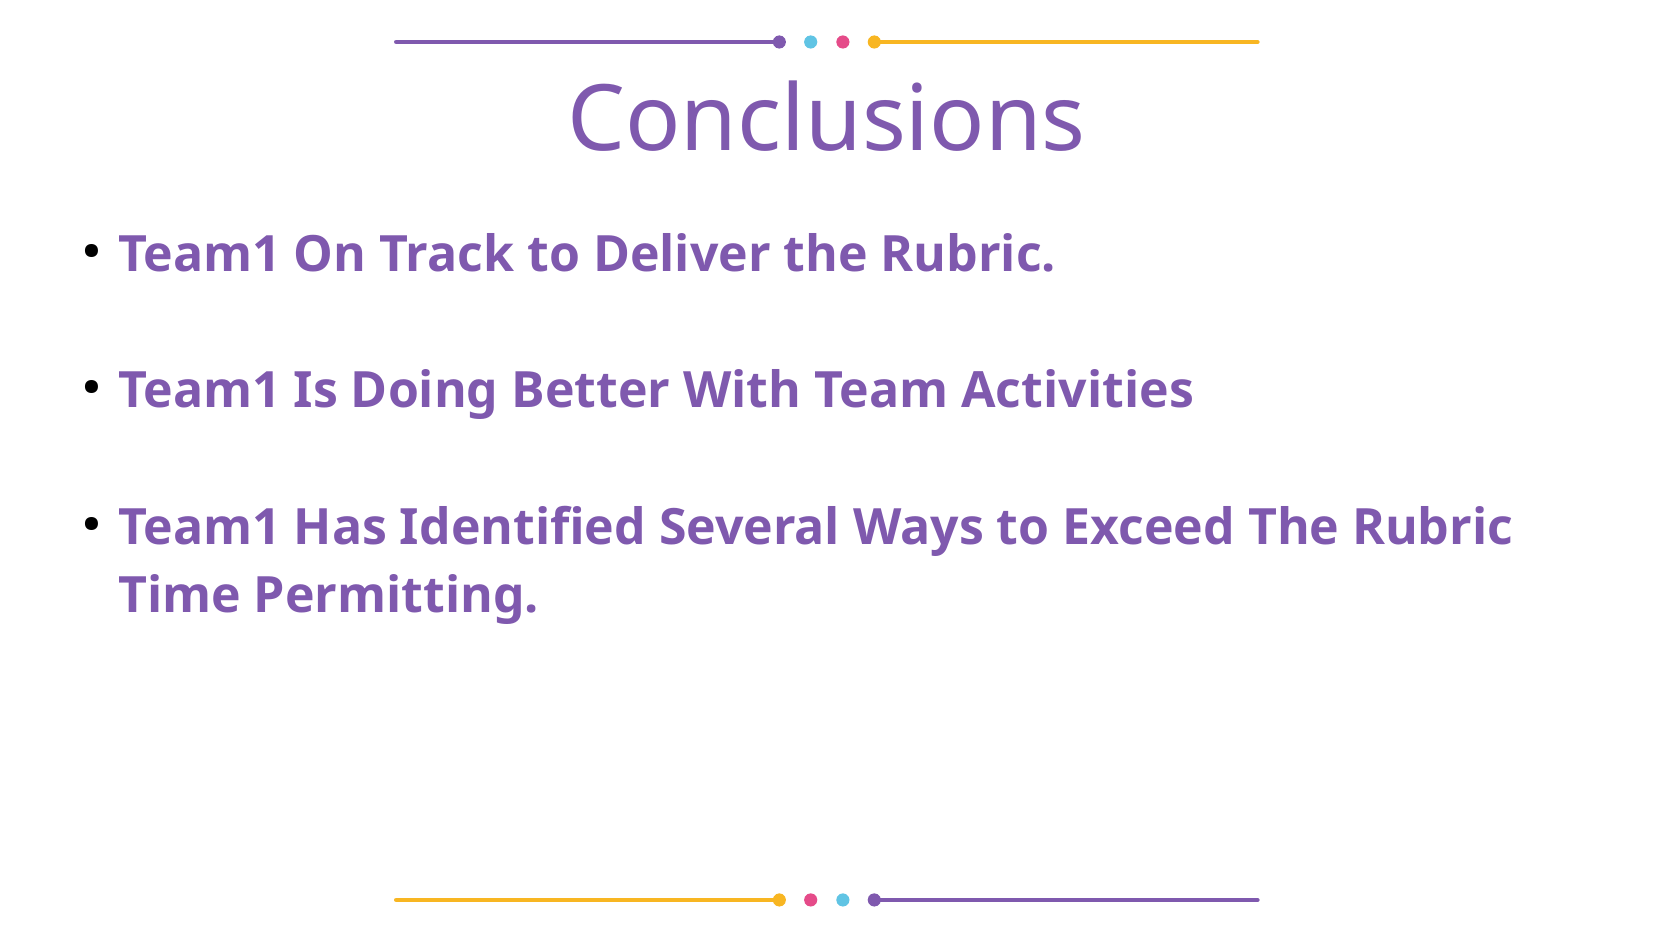

# Conclusions
Team1 On Track to Deliver the Rubric.
Team1 Is Doing Better With Team Activities
Team1 Has Identified Several Ways to Exceed The Rubric Time Permitting.